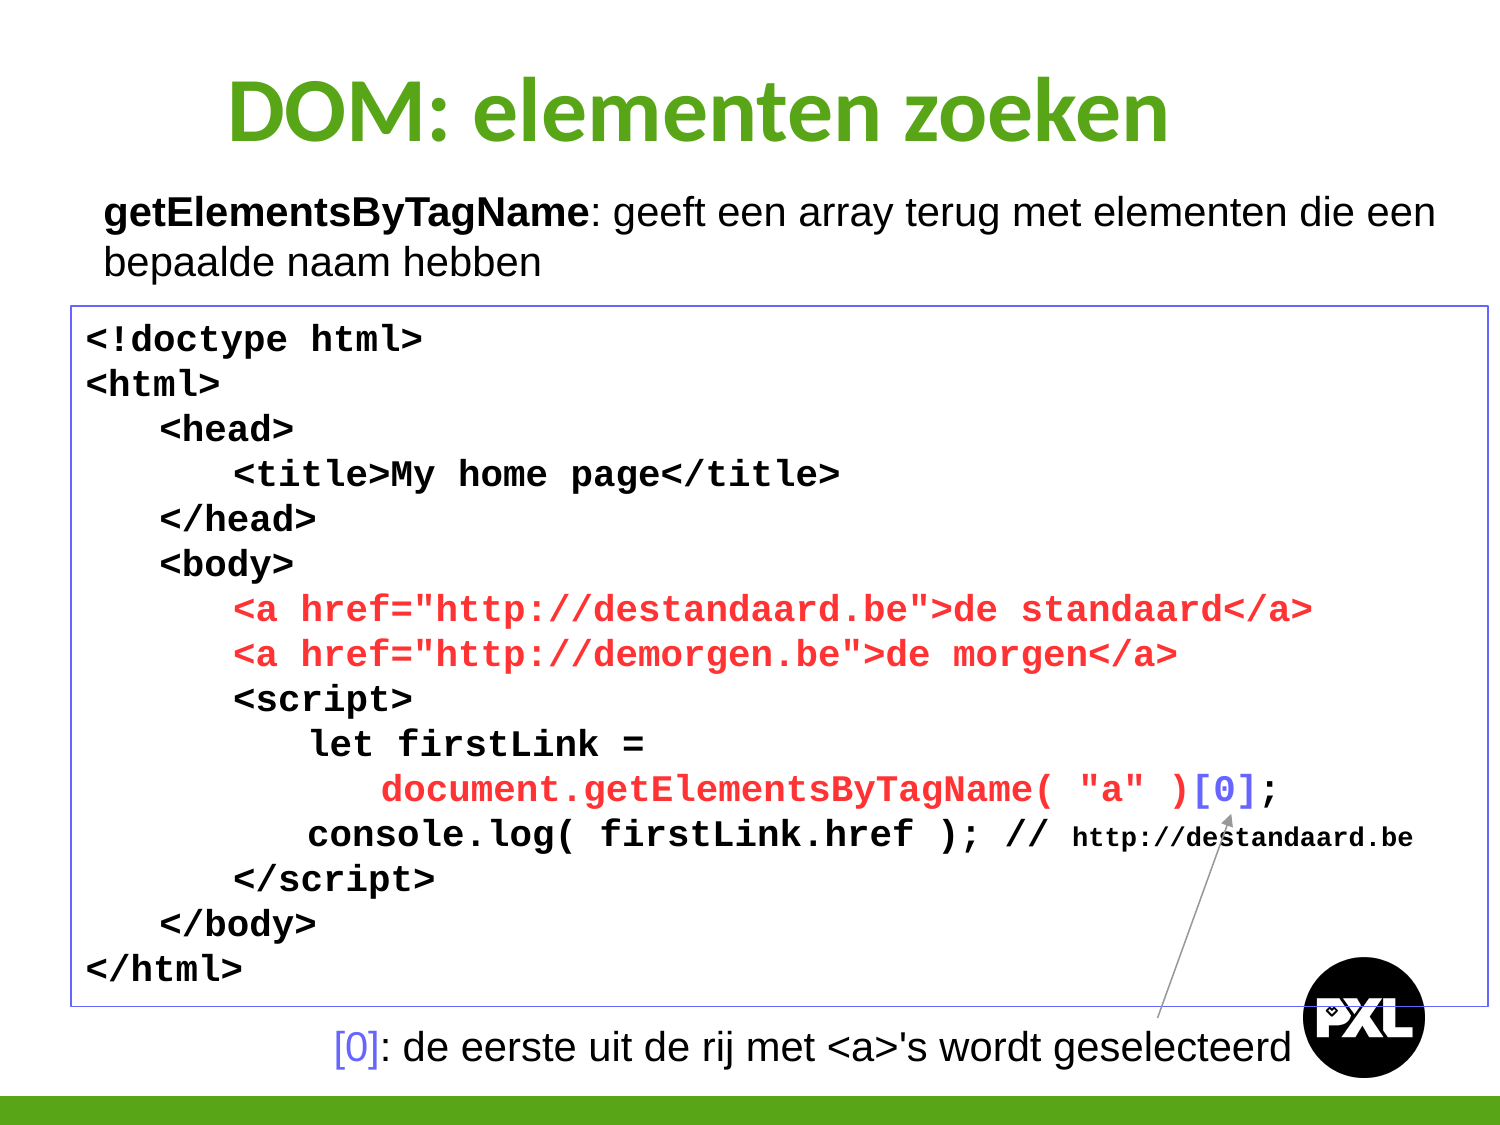

DOM: elementen zoeken
getElementsByTagName: geeft een array terug met elementen die een bepaalde naam hebben
<!doctype html>
<html>
	<head>
		<title>My home page</title>
	</head>
	<body>
		<a href="http://destandaard.be">de standaard</a>
		<a href="http://demorgen.be">de morgen</a>
		<script>
			let firstLink =
				document.getElementsByTagName( "a" )[0];
			console.log( firstLink.href ); // http://destandaard.be
		</script>
	</body>
</html>
[0]: de eerste uit de rij met <a>'s wordt geselecteerd